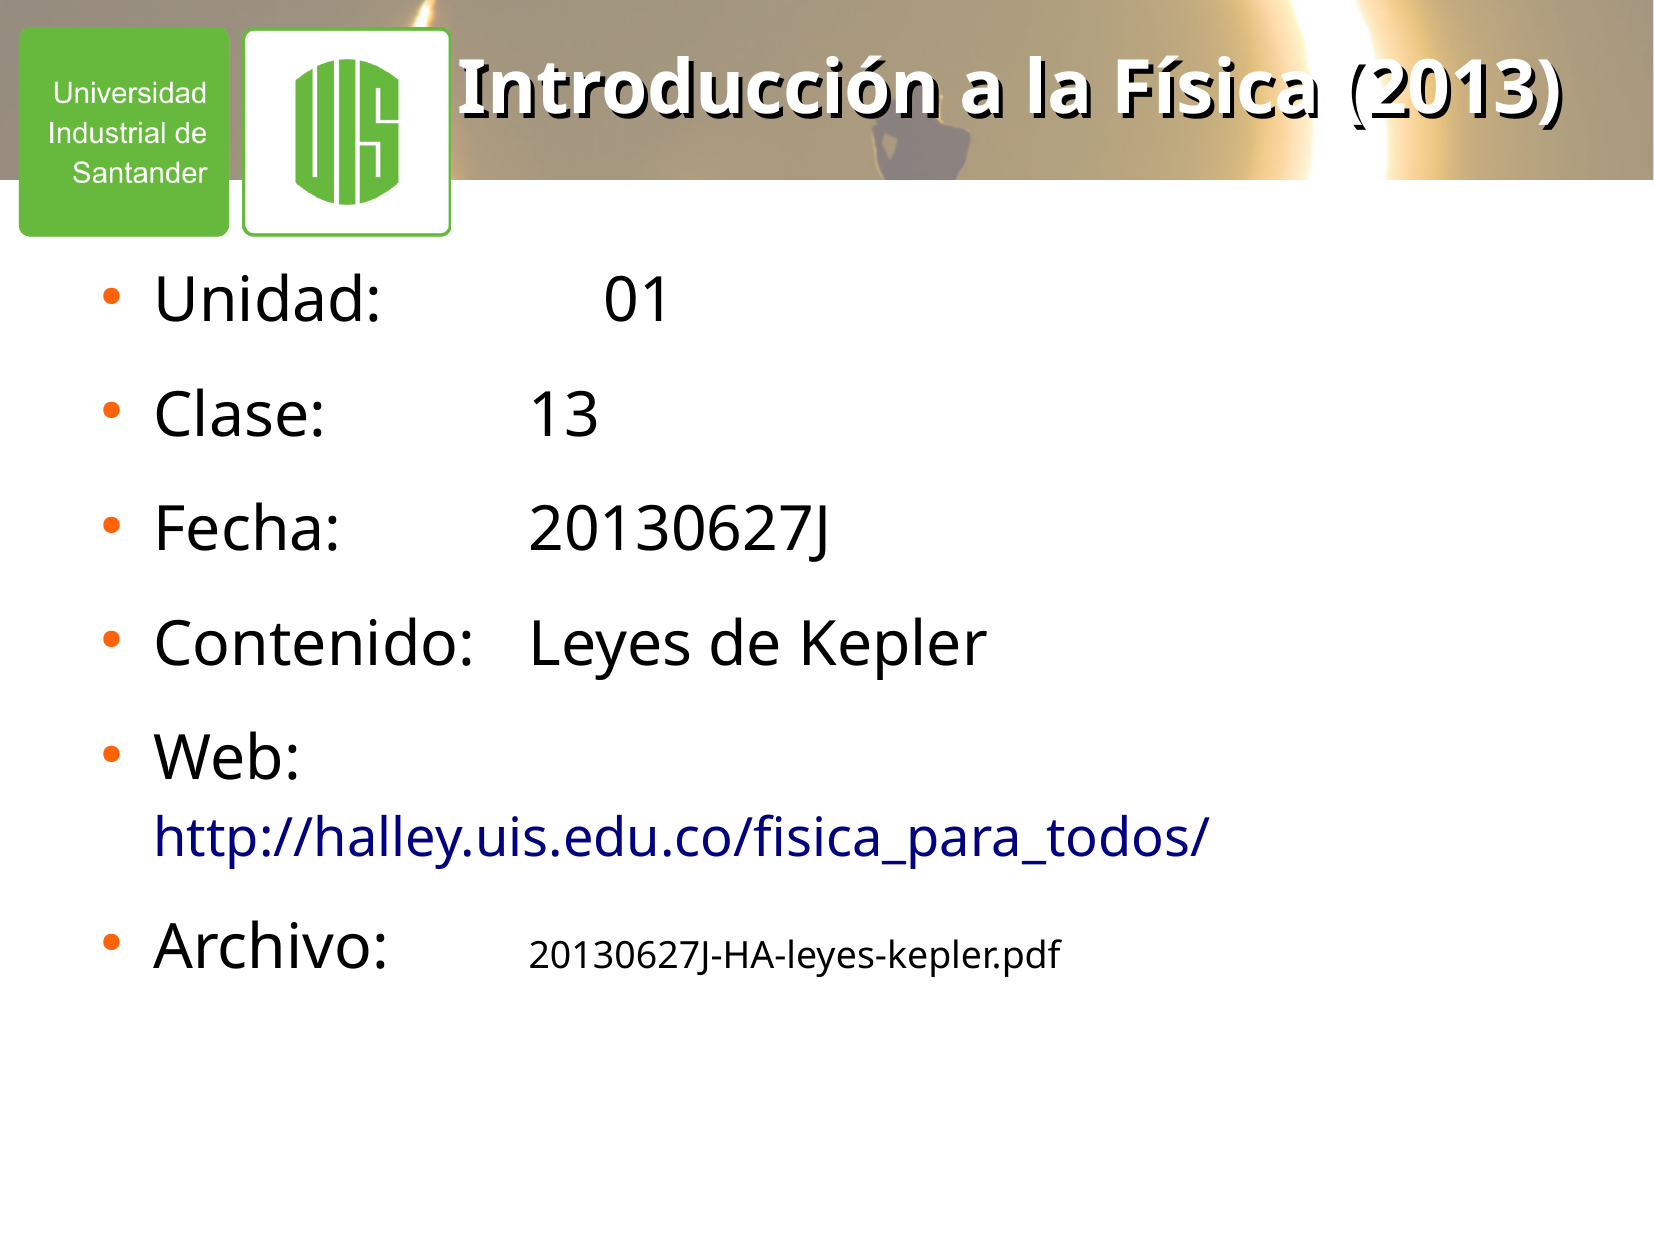

# Introducción a la Física (2013)
Unidad:			01
Clase:			13
Fecha:			20130627J
Contenido:	Leyes de Kepler
Web:				http://halley.uis.edu.co/fisica_para_todos/
Archivo:		20130627J-HA-leyes-kepler.pdf